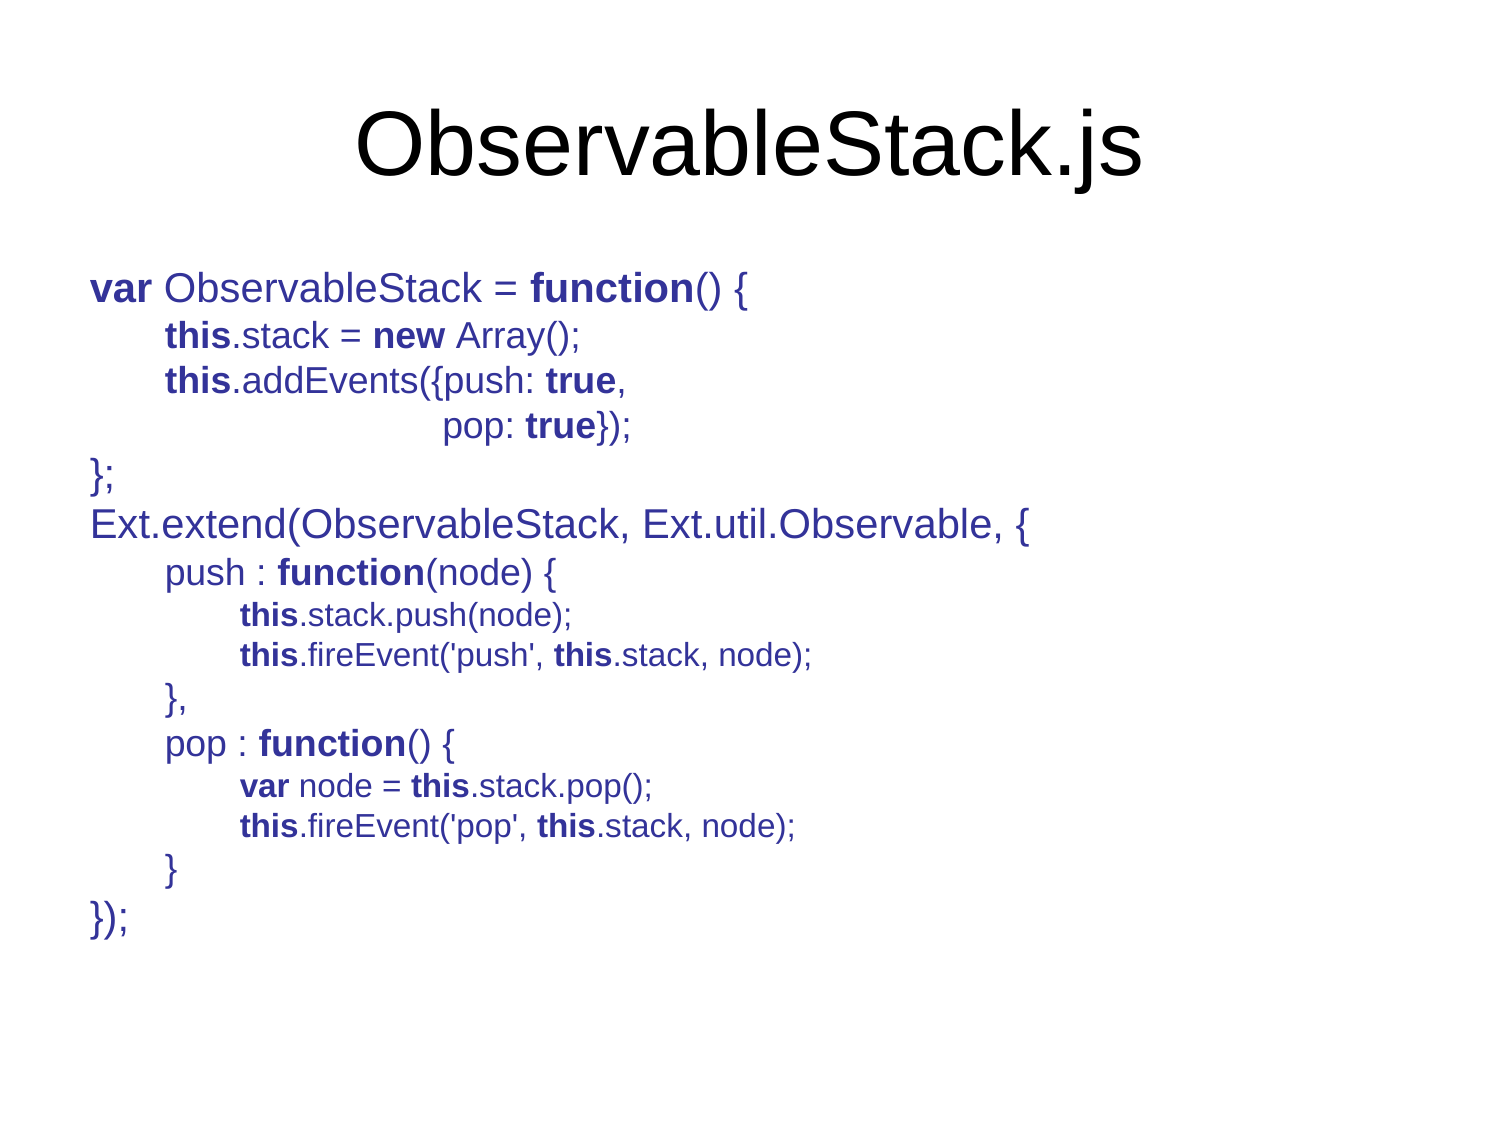

# ObservableStack.js
var ObservableStack = function() {
this.stack = new Array();
this.addEvents({push: true,
			 pop: true});
};
Ext.extend(ObservableStack, Ext.util.Observable, {
push : function(node) {
this.stack.push(node);
this.fireEvent('push', this.stack, node);
},
pop : function() {
var node = this.stack.pop();
this.fireEvent('pop', this.stack, node);
}
});